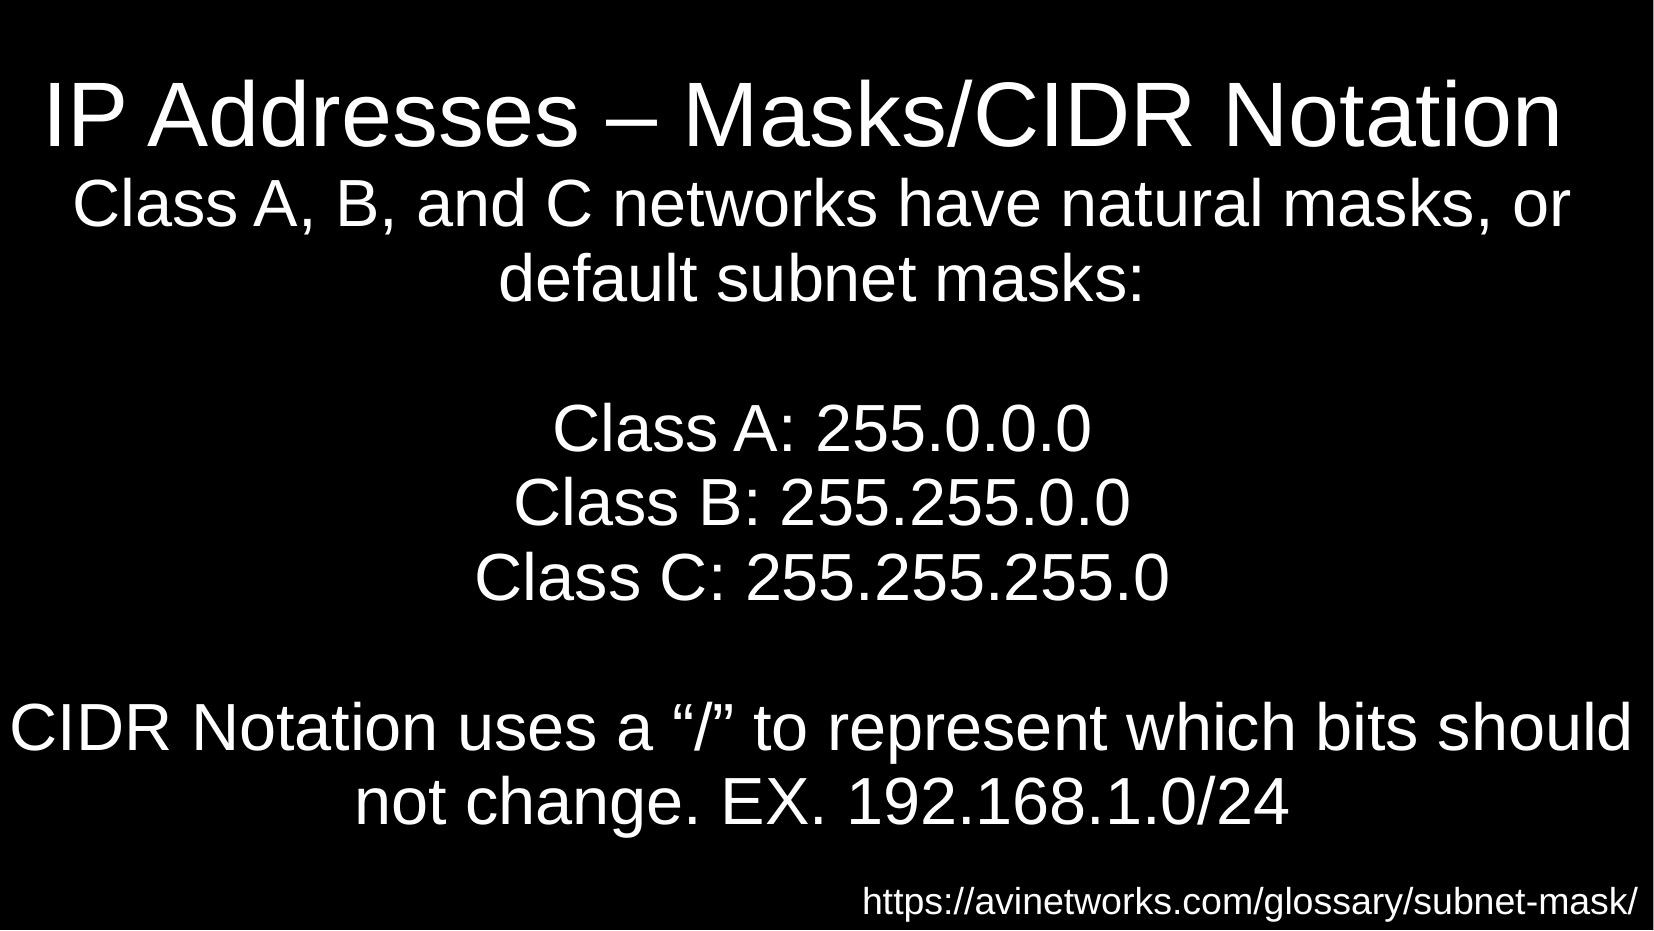

# IP Addresses – Masks/CIDR Notation
Class A, B, and C networks have natural masks, or default subnet masks:
Class A: 255.0.0.0
Class B: 255.255.0.0
Class C: 255.255.255.0
CIDR Notation uses a “/” to represent which bits should not change. EX. 192.168.1.0/24
https://avinetworks.com/glossary/subnet-mask/